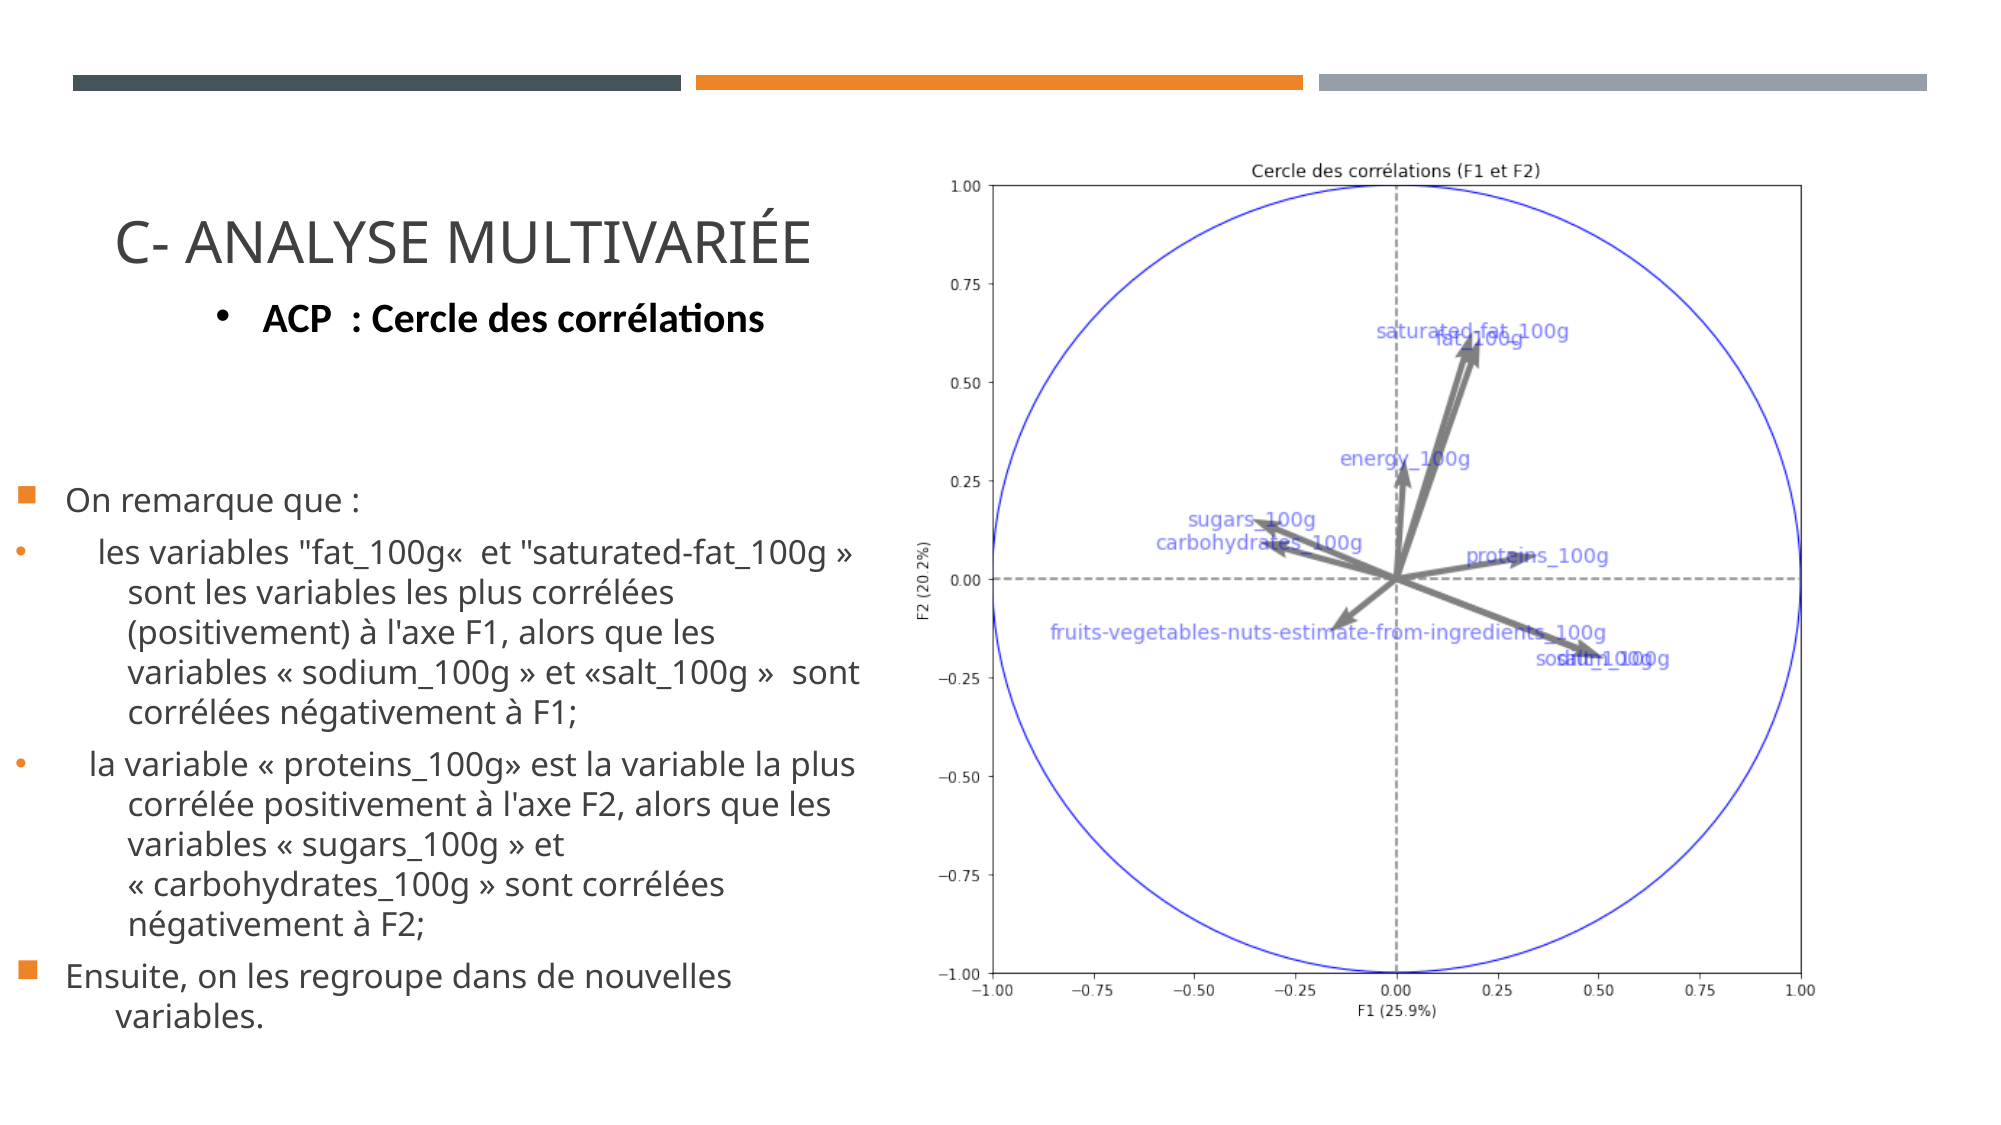

C- Analyse MULTIVARIée
ACP : Cercle des corrélations
# On remarque que :
 les variables "fat_100g«  et "saturated-fat_100g » sont les variables les plus corrélées (positivement) à l'axe F1, alors que les variables « sodium_100g » et «salt_100g »  sont corrélées négativement à F1;
 la variable « proteins_100g» est la variable la plus corrélée positivement à l'axe F2, alors que les variables « sugars_100g » et « carbohydrates_100g » sont corrélées négativement à F2;
Ensuite, on les regroupe dans de nouvelles variables.